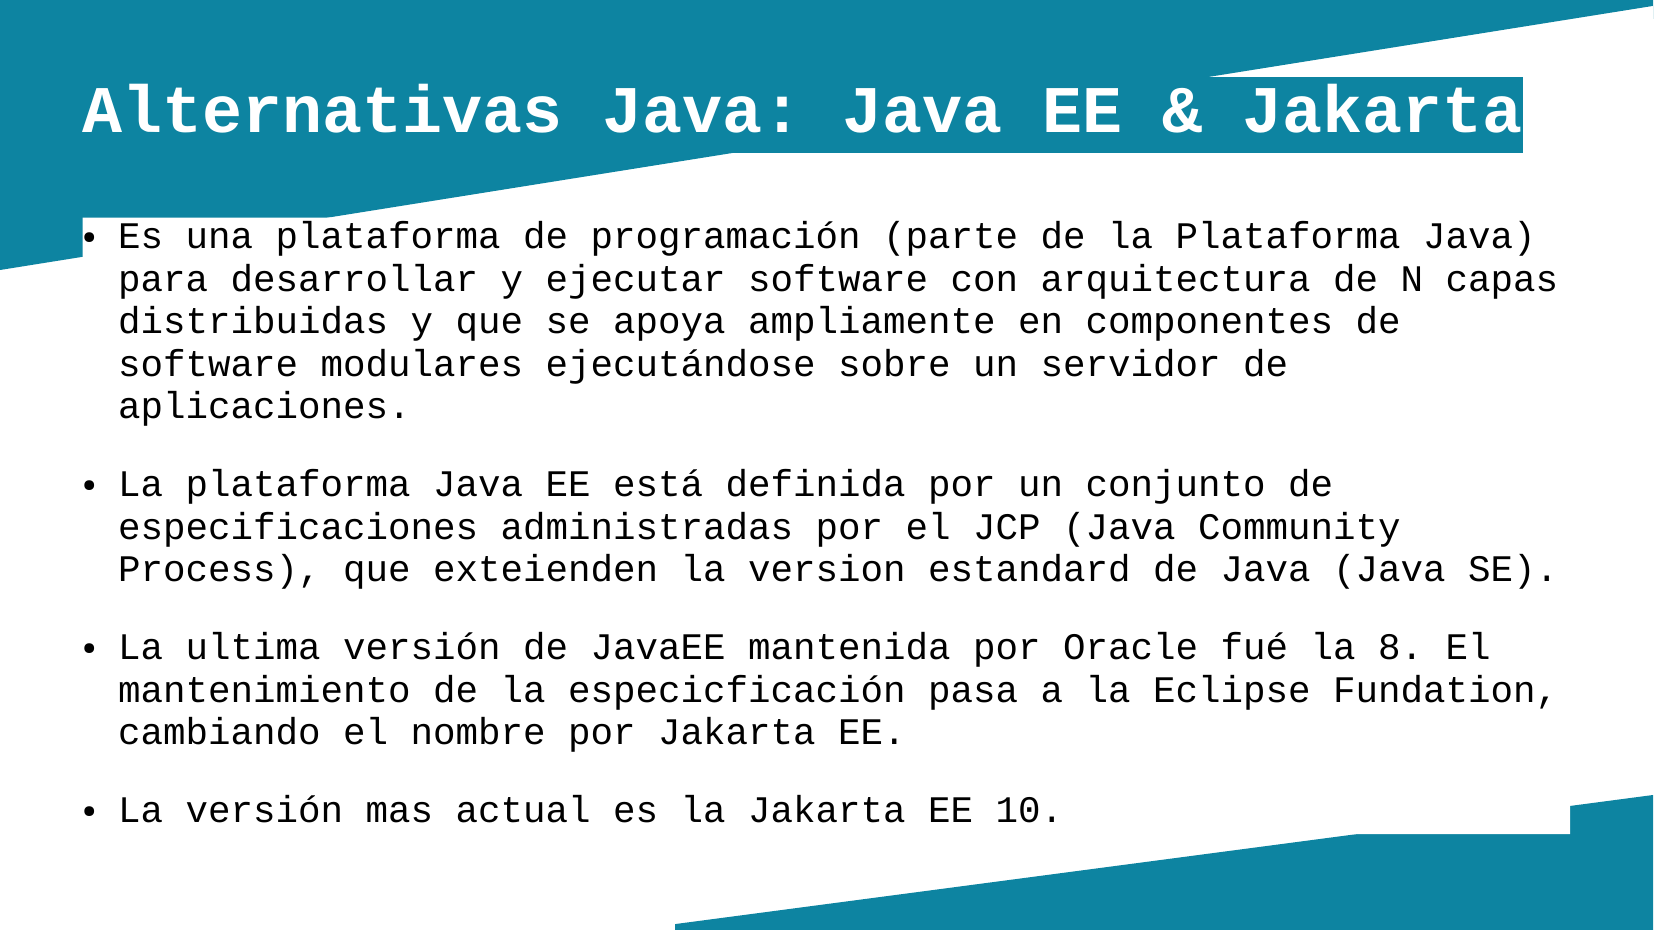

# Alternativas Java: Java EE & Jakarta
Es una plataforma de programación (parte de la Plataforma Java) para desarrollar y ejecutar software con arquitectura de N capas distribuidas y que se apoya ampliamente en componentes de software modulares ejecutándose sobre un servidor de aplicaciones.
La plataforma Java EE está definida por un conjunto de especificaciones administradas por el JCP (Java Community Process), que exteienden la version estandard de Java (Java SE).
La ultima versión de JavaEE mantenida por Oracle fué la 8. El mantenimiento de la especicficación pasa a la Eclipse Fundation, cambiando el nombre por Jakarta EE.
La versión mas actual es la Jakarta EE 10.